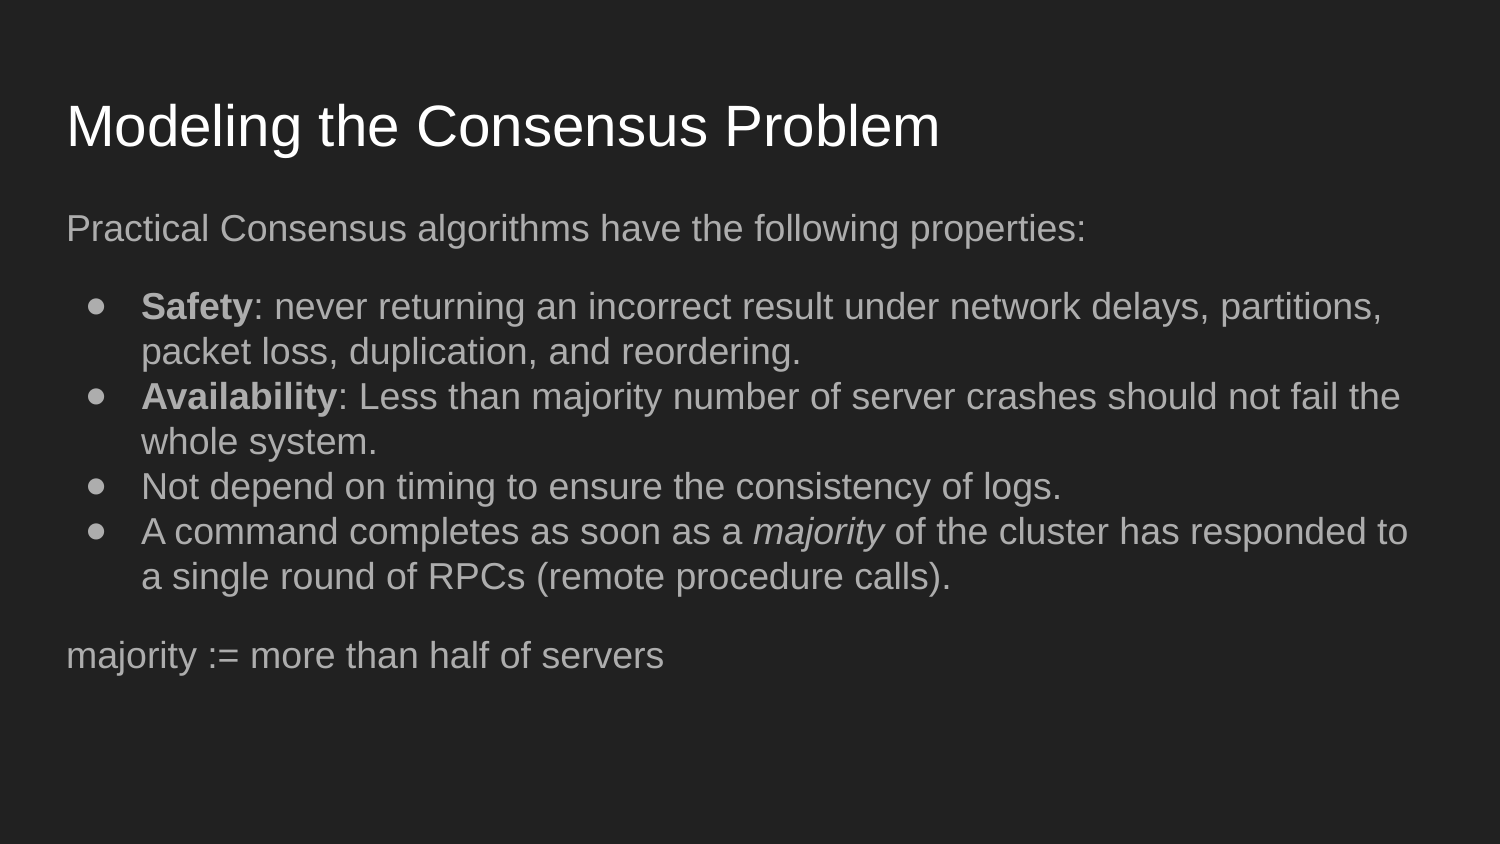

Modeling the Consensus Problem
# Practical Consensus algorithms have the following properties:
Safety: never returning an incorrect result under network delays, partitions, packet loss, duplication, and reordering.
Availability: Less than majority number of server crashes should not fail the whole system.
Not depend on timing to ensure the consistency of logs.
A command completes as soon as a majority of the cluster has responded to a single round of RPCs (remote procedure calls).
majority := more than half of servers